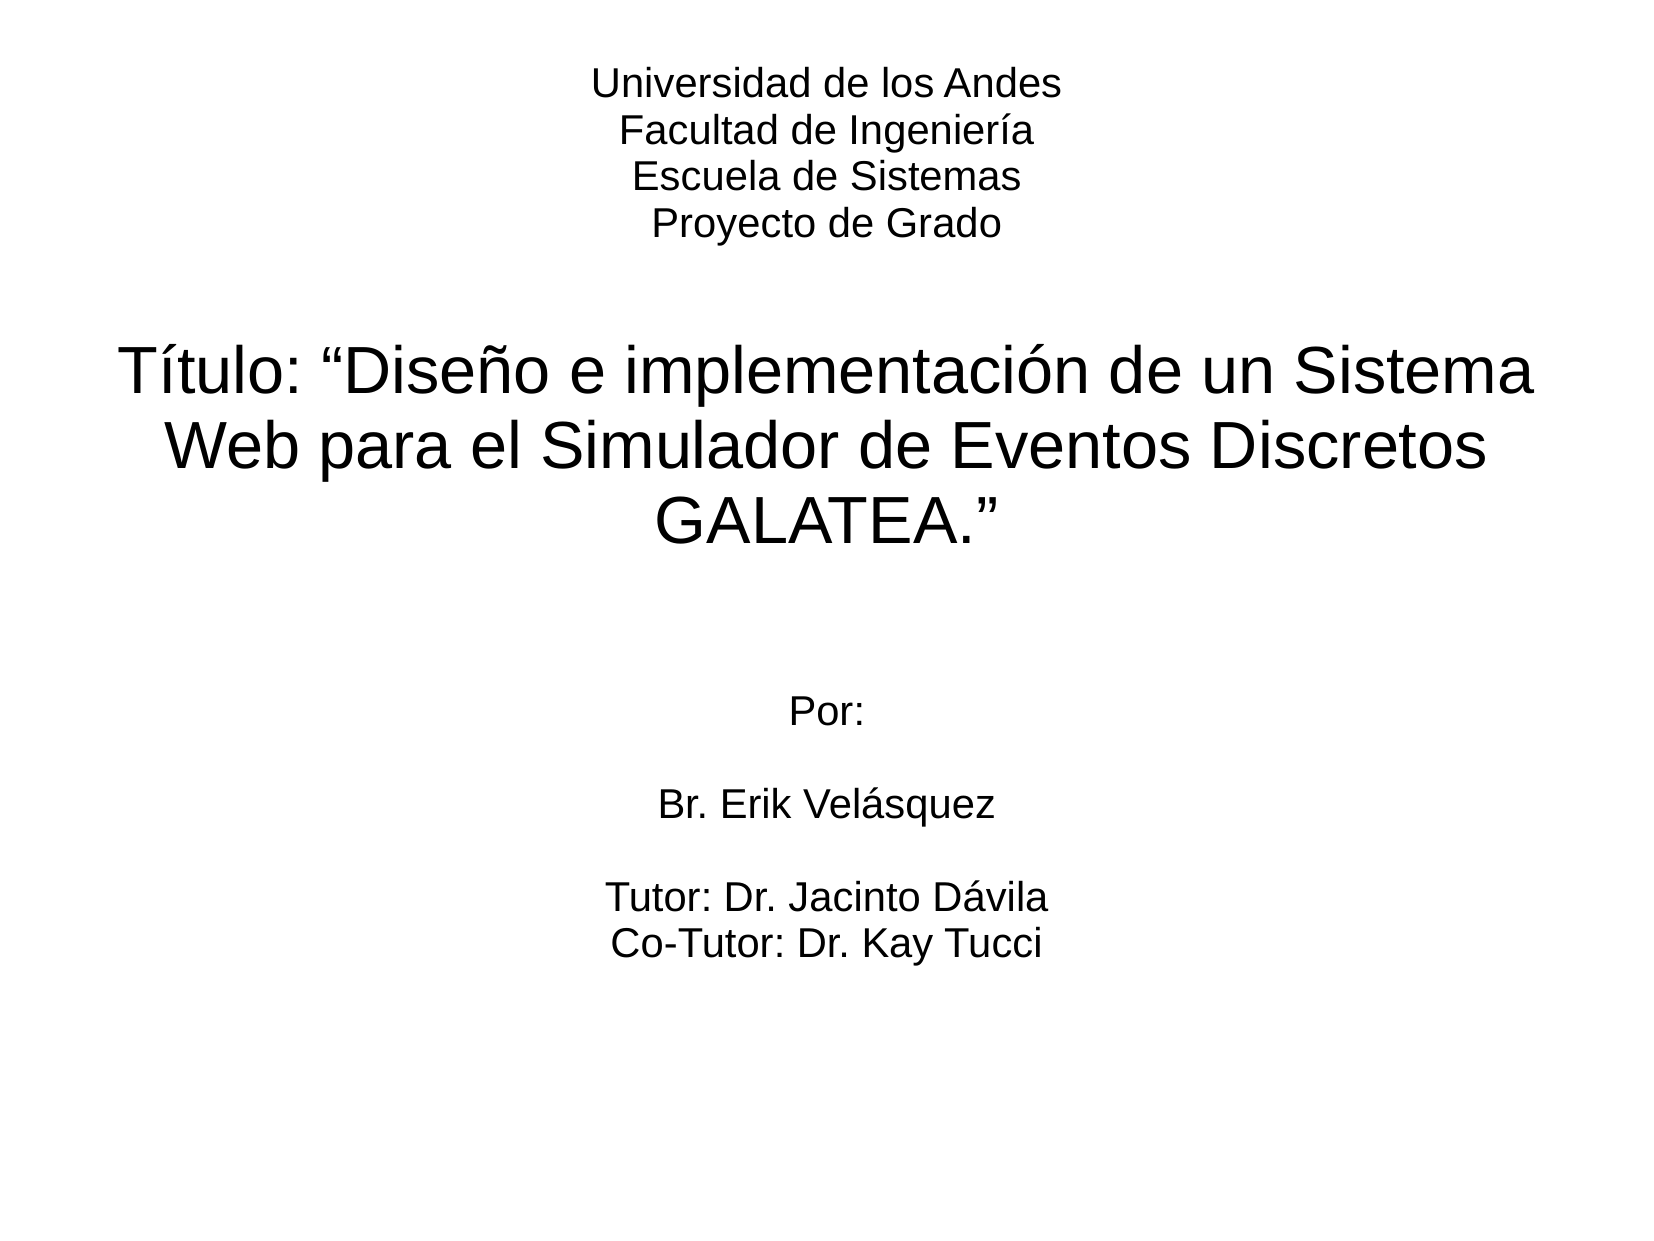

# Universidad de los Andes Facultad de Ingeniería Escuela de Sistemas Proyecto de Grado
Título: “Diseño e implementación de un Sistema Web para el Simulador de Eventos Discretos GALATEA.”
Por:
Br. Erik Velásquez
Tutor: Dr. Jacinto Dávila
Co-Tutor: Dr. Kay Tucci